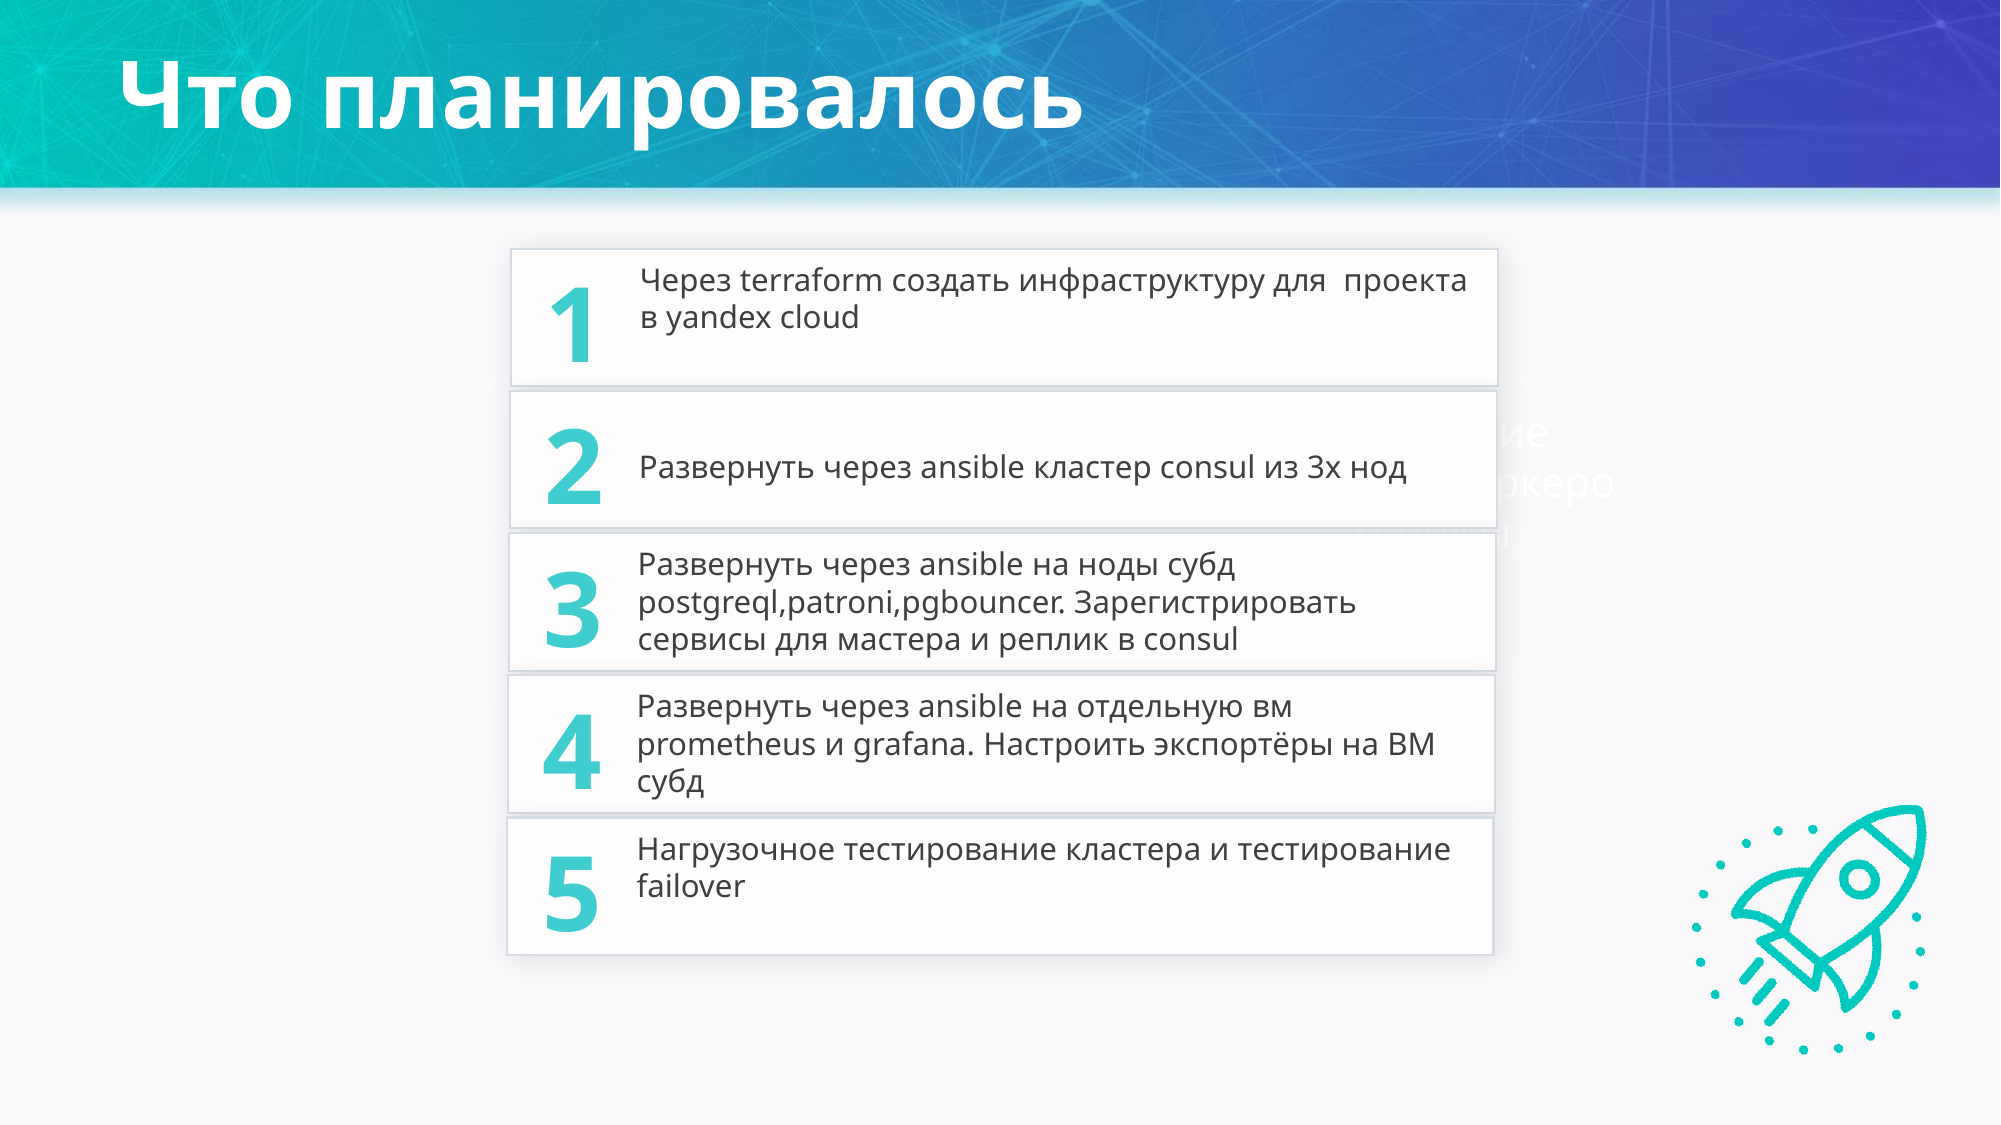

Что планировалось
1
Через terraform создать инфраструктуру для проекта в yandex cloud
2
Развернуть через ansible кластер consul из 3х нод
Выделение фигурой/маркером инфы
3
Развернуть через ansible на ноды субд postgreql,patroni,pgbouncer. Зарегистрировать сервисы для мастера и реплик в consul
4
Развернуть через ansible на отдельную вм prometheus и grafana. Настроить экспортёры на ВМ субд
5
Нагрузочное тестирование кластера и тестирование failover